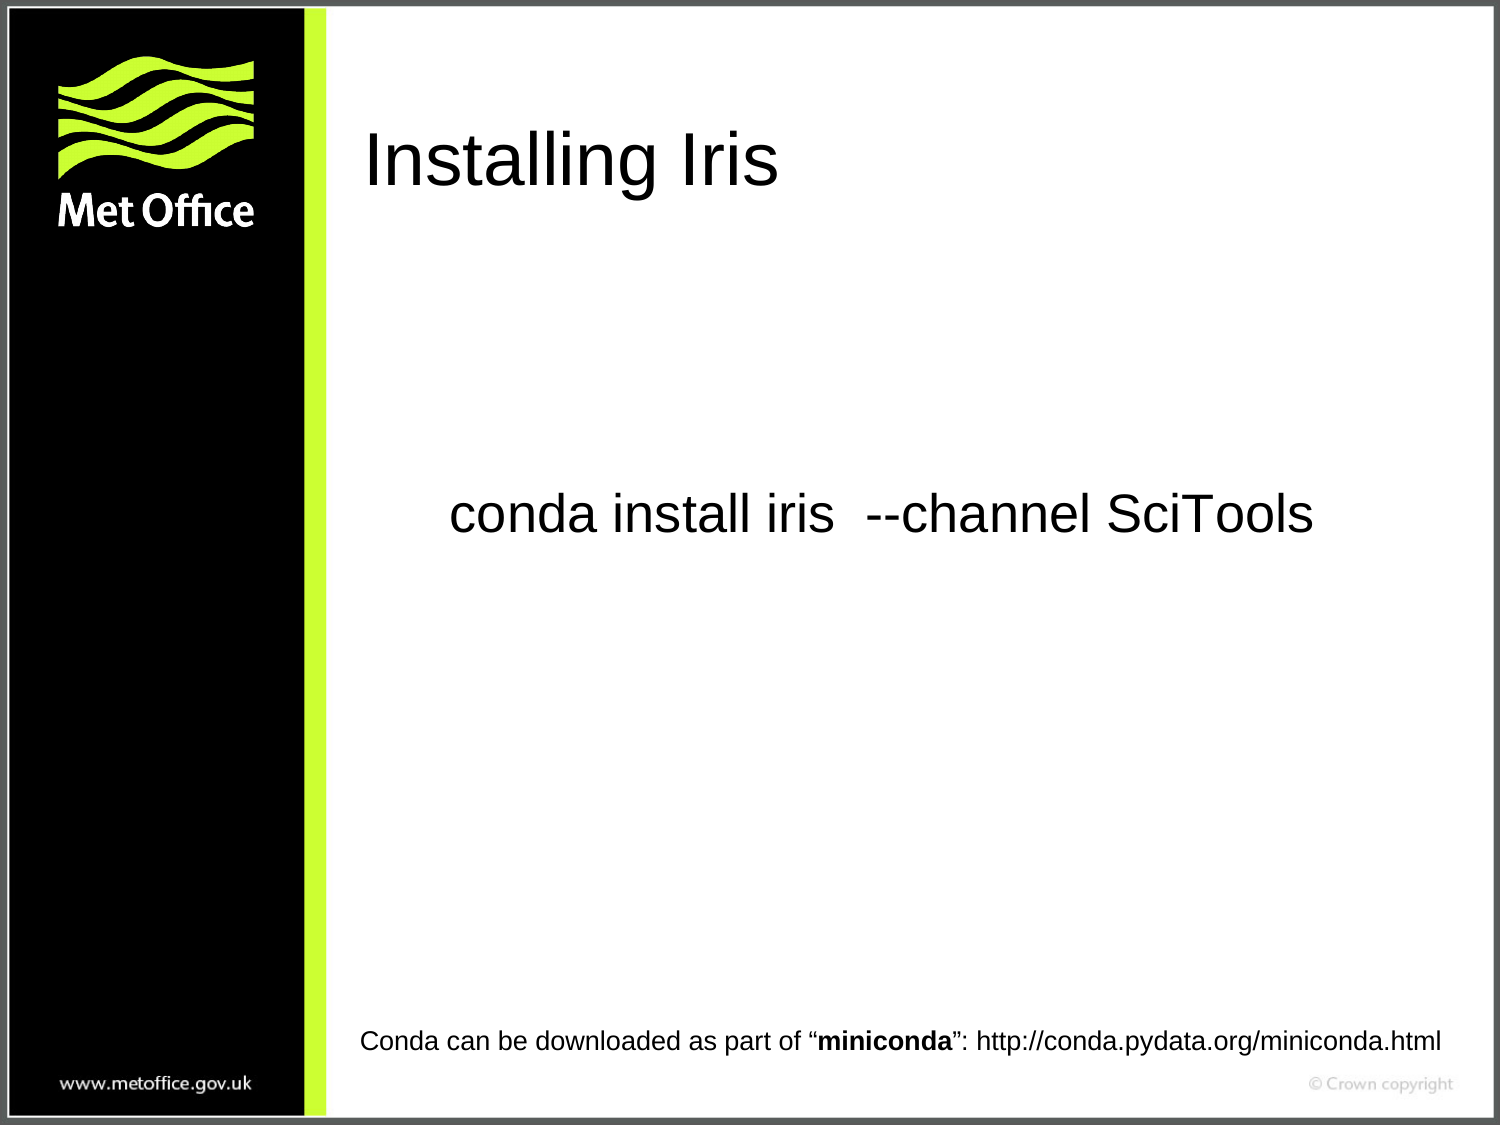

# Installing Iris
conda install iris --channel SciTools
Conda can be downloaded as part of “miniconda”: http://conda.pydata.org/miniconda.html